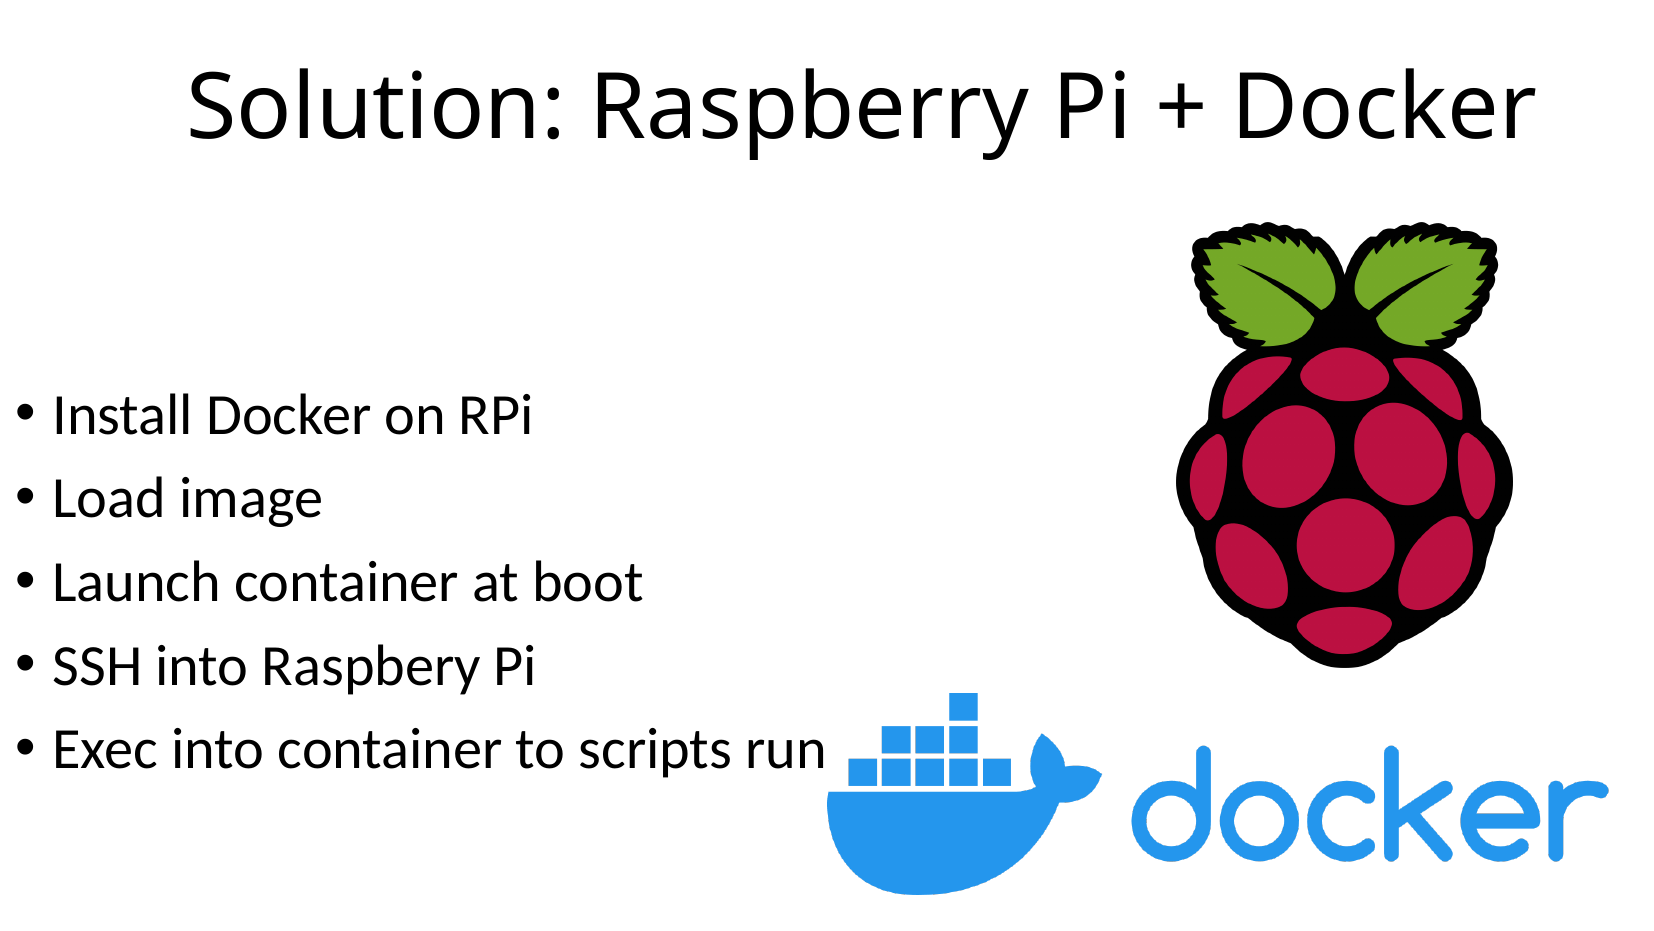

# Solution: Raspberry Pi + Docker
Install Docker on RPi
Load image
Launch container at boot
SSH into Raspbery Pi
Exec into container to scripts run